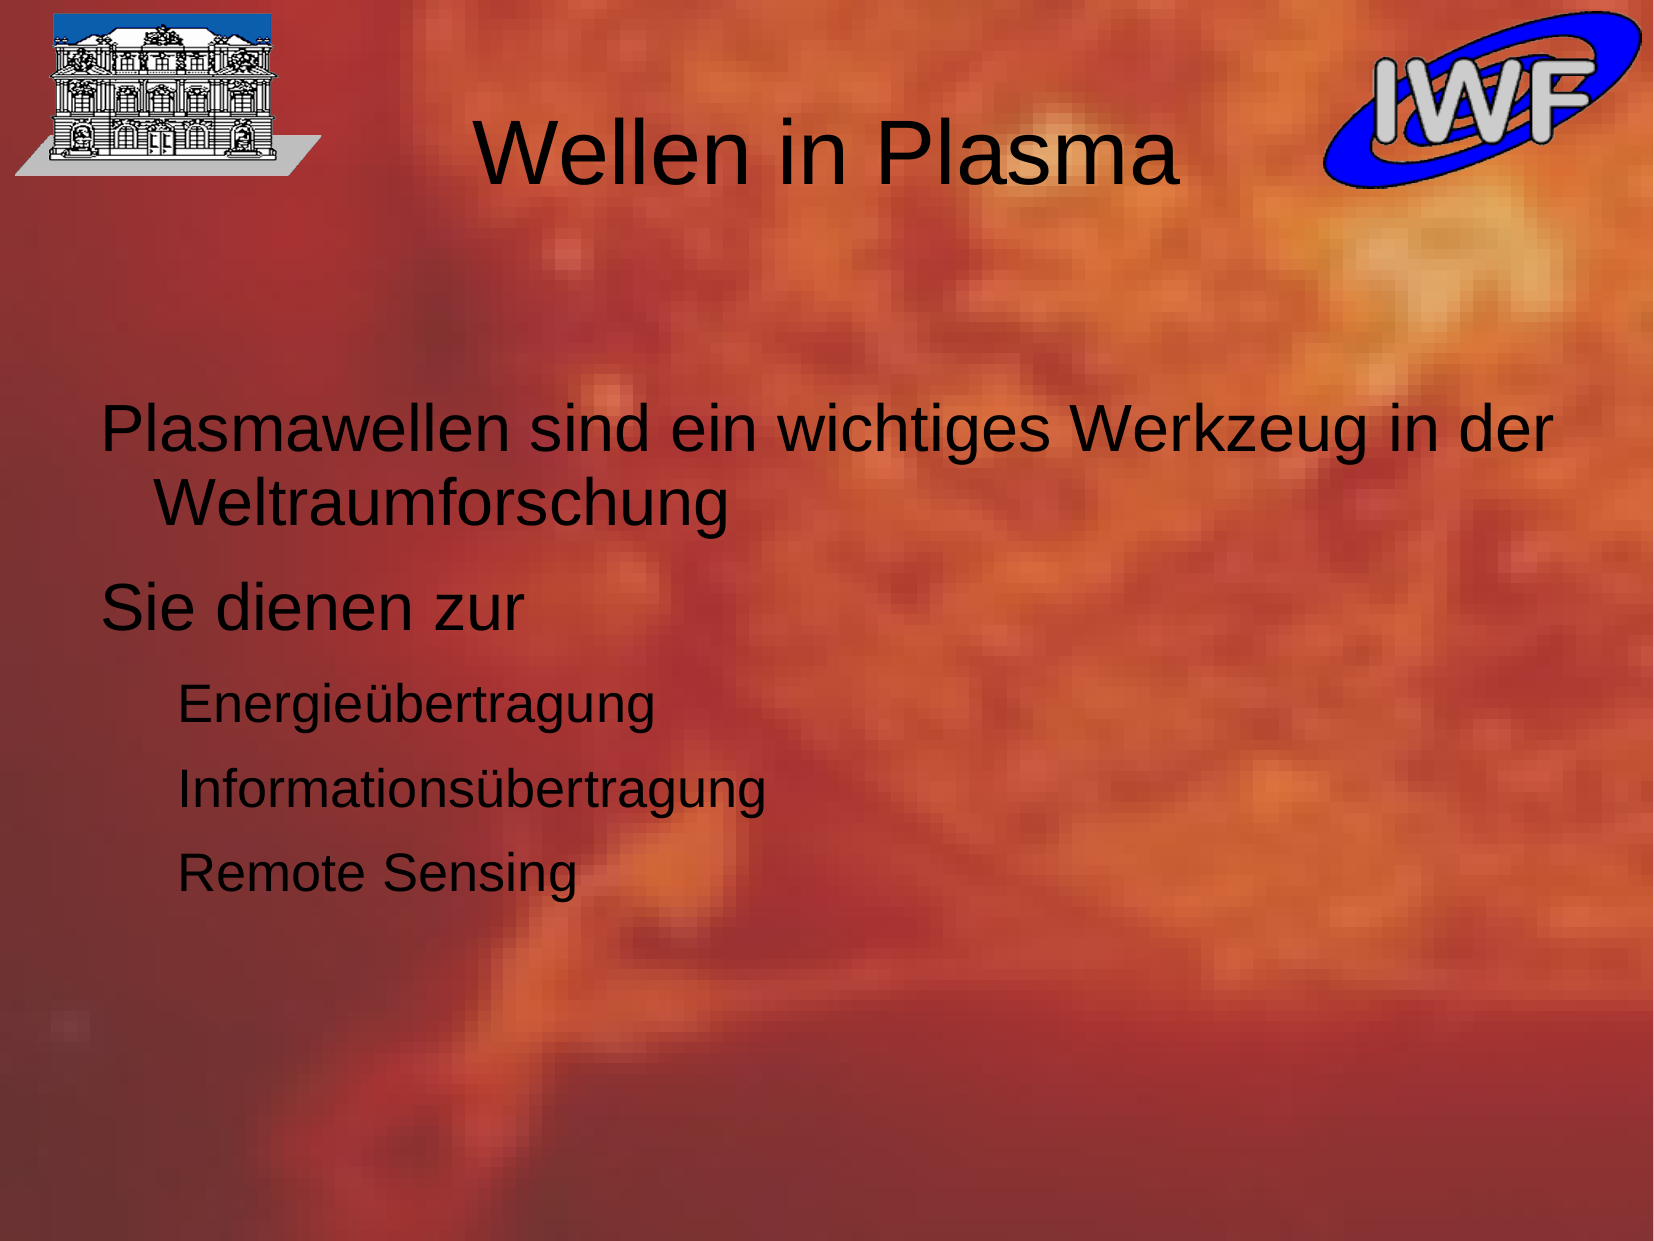

# Wellen in Plasma
Plasmawellen sind ein wichtiges Werkzeug in der Weltraumforschung
Sie dienen zur
Energieübertragung
Informationsübertragung
Remote Sensing